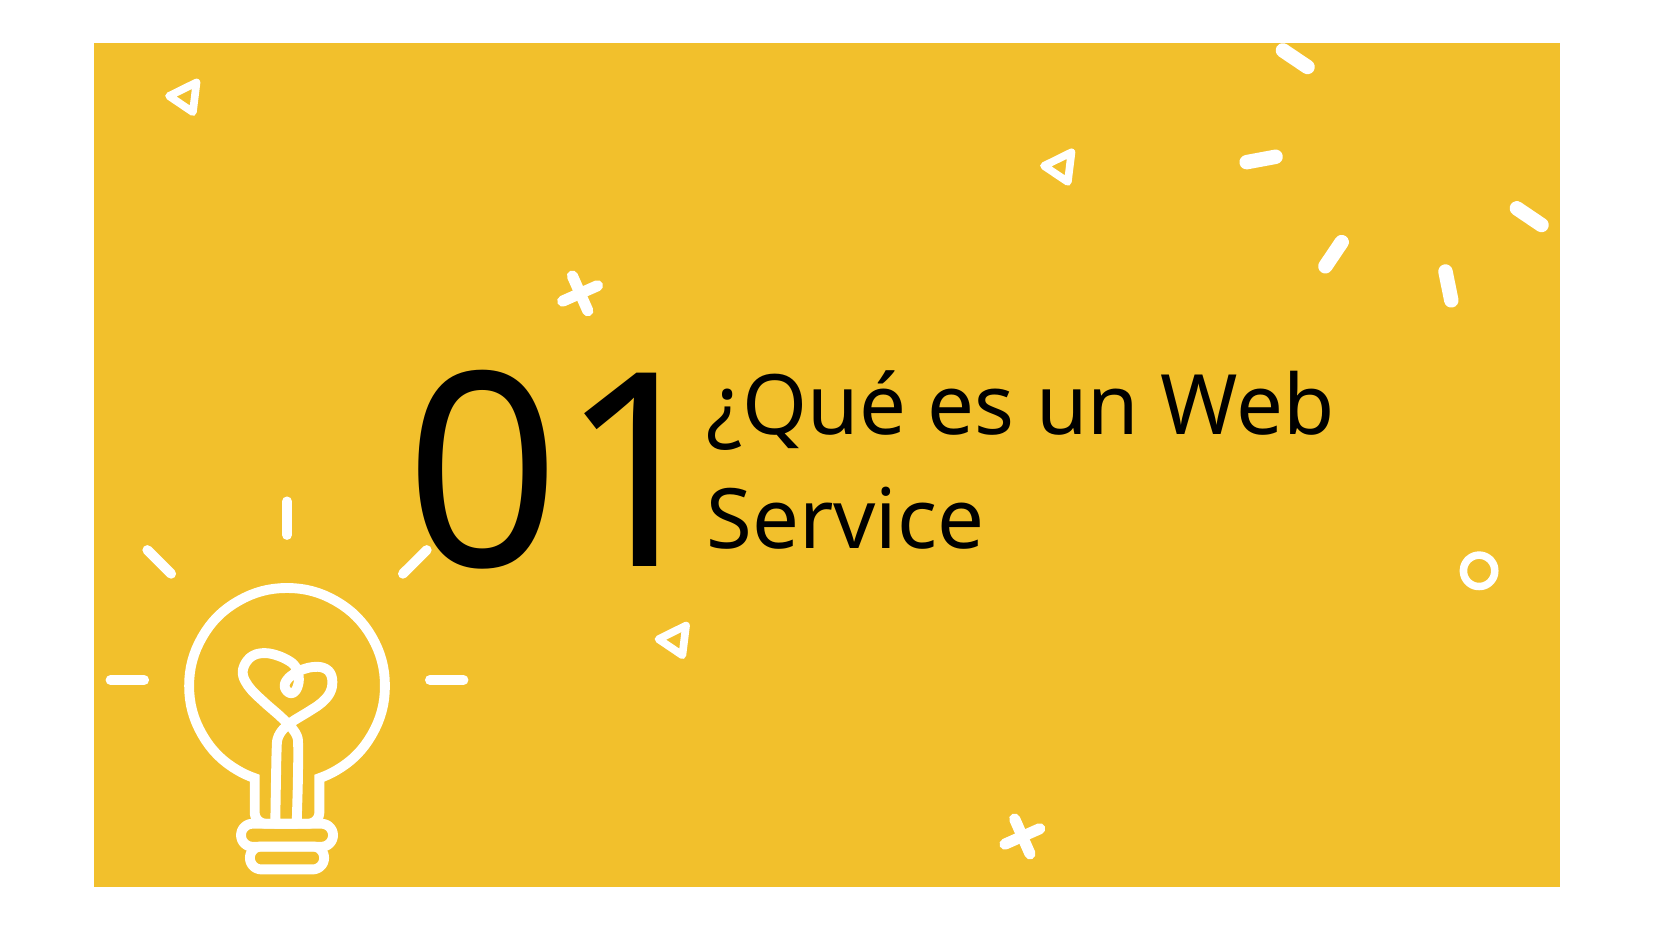

01
# ¿Qué es un Web Service